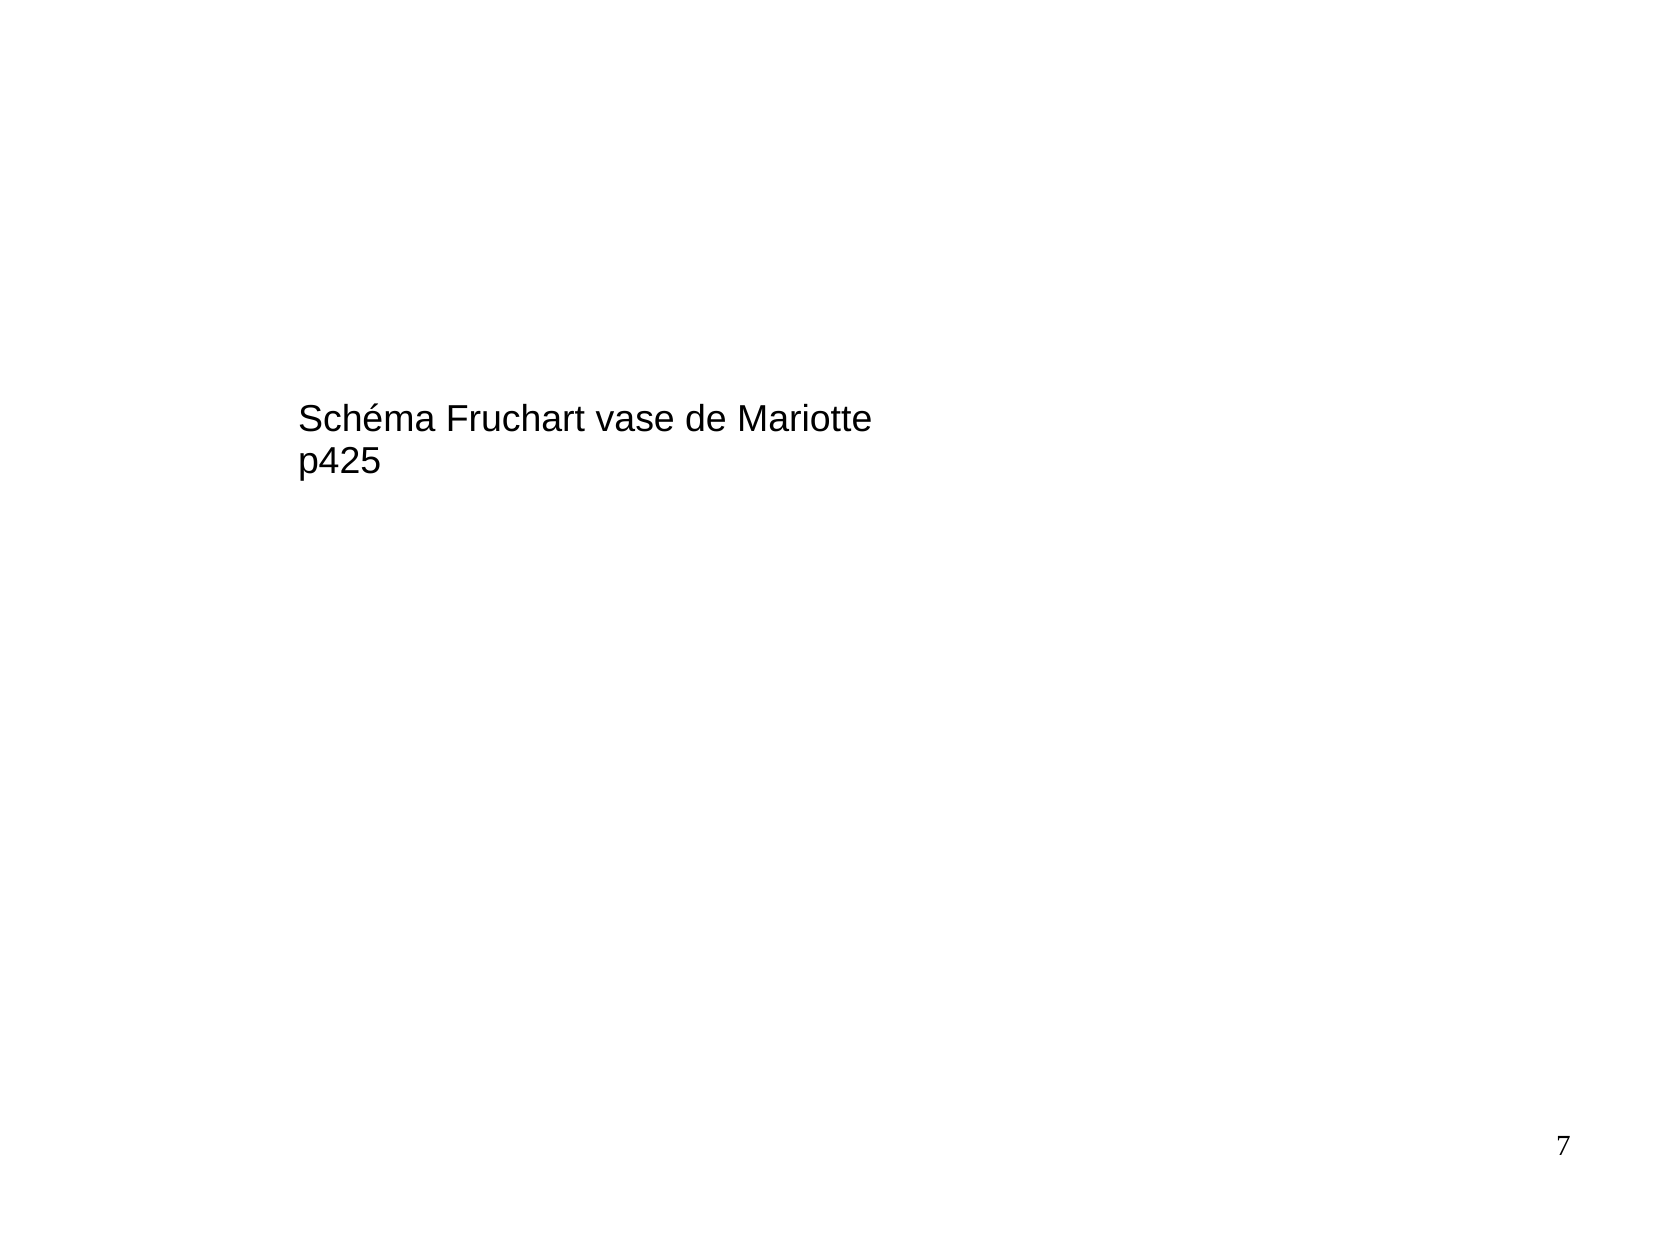

Schéma Fruchart vase de Mariotte p425
7